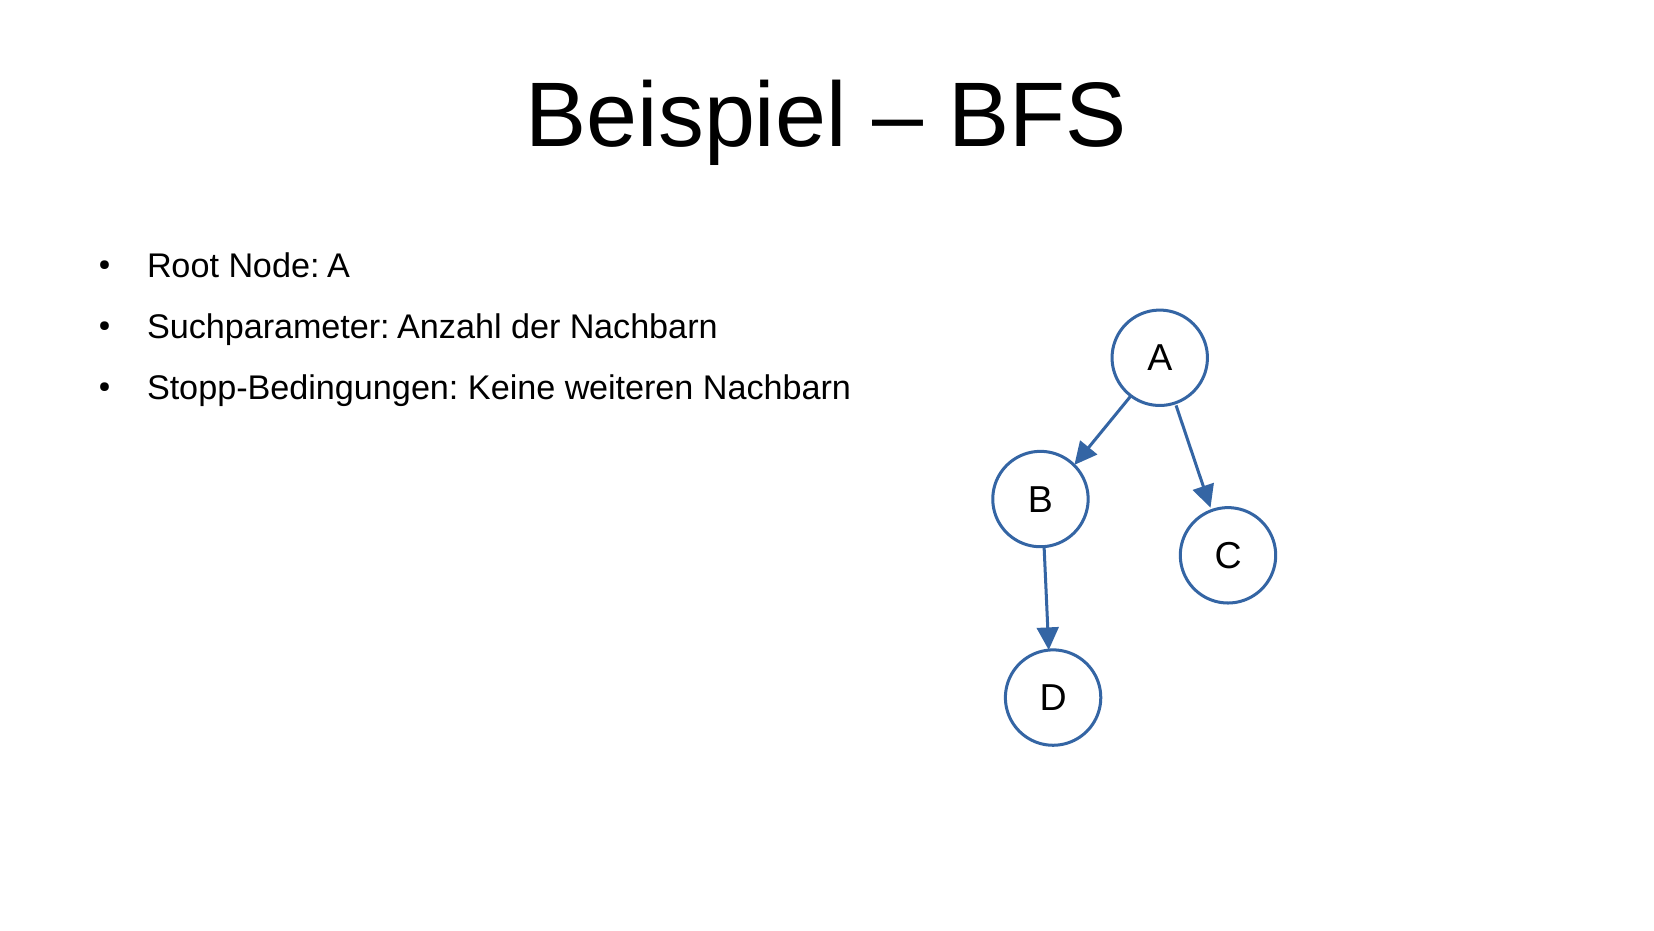

# Beispiel – BFS
Root Node: A
Suchparameter: Anzahl der Nachbarn
Stopp-Bedingungen: Keine weiteren Nachbarn
A
B
C
D